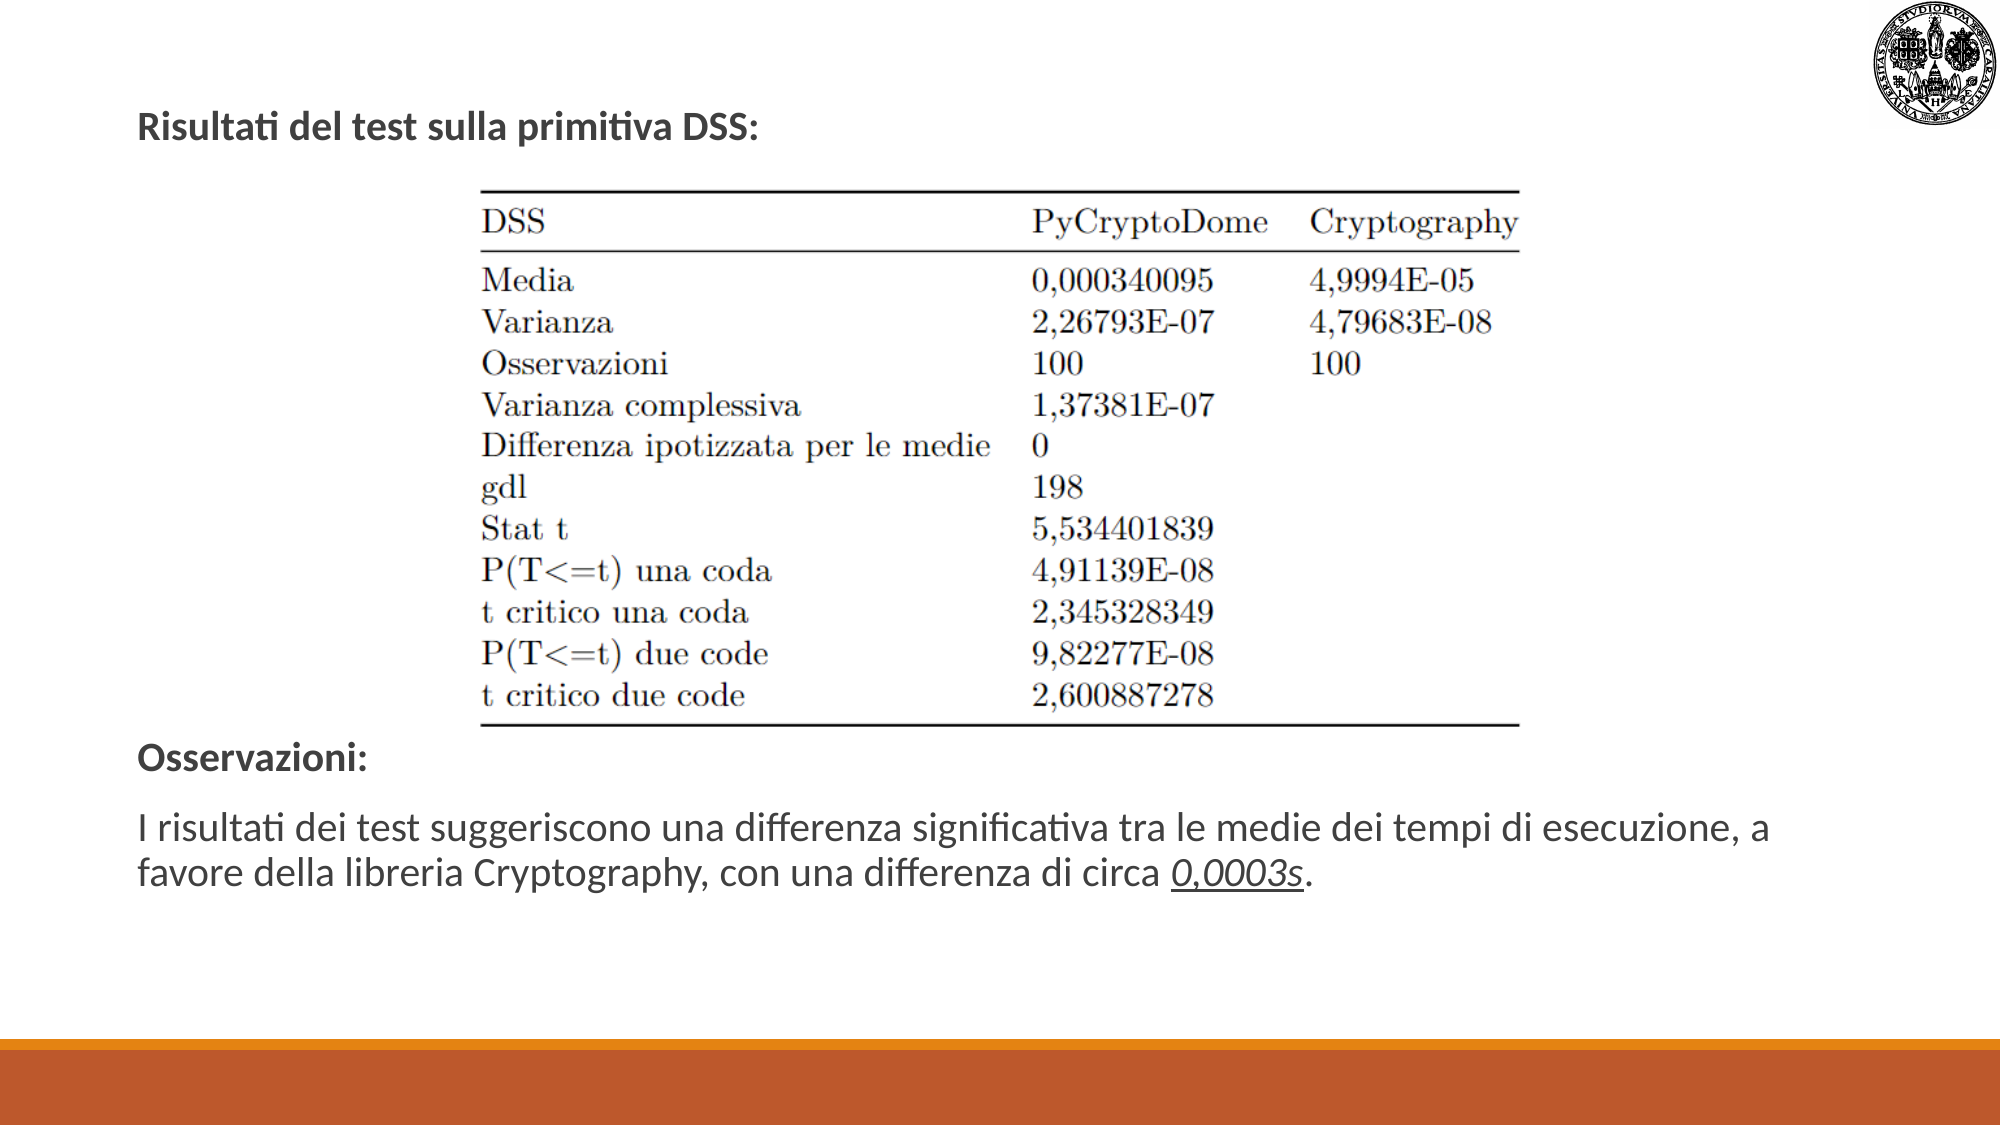

# Risultati del test sulla primitiva DSS:
Osservazioni:
I risultati dei test suggeriscono una differenza significativa tra le medie dei tempi di esecuzione, a favore della libreria Cryptography, con una differenza di circa 0,0003s.